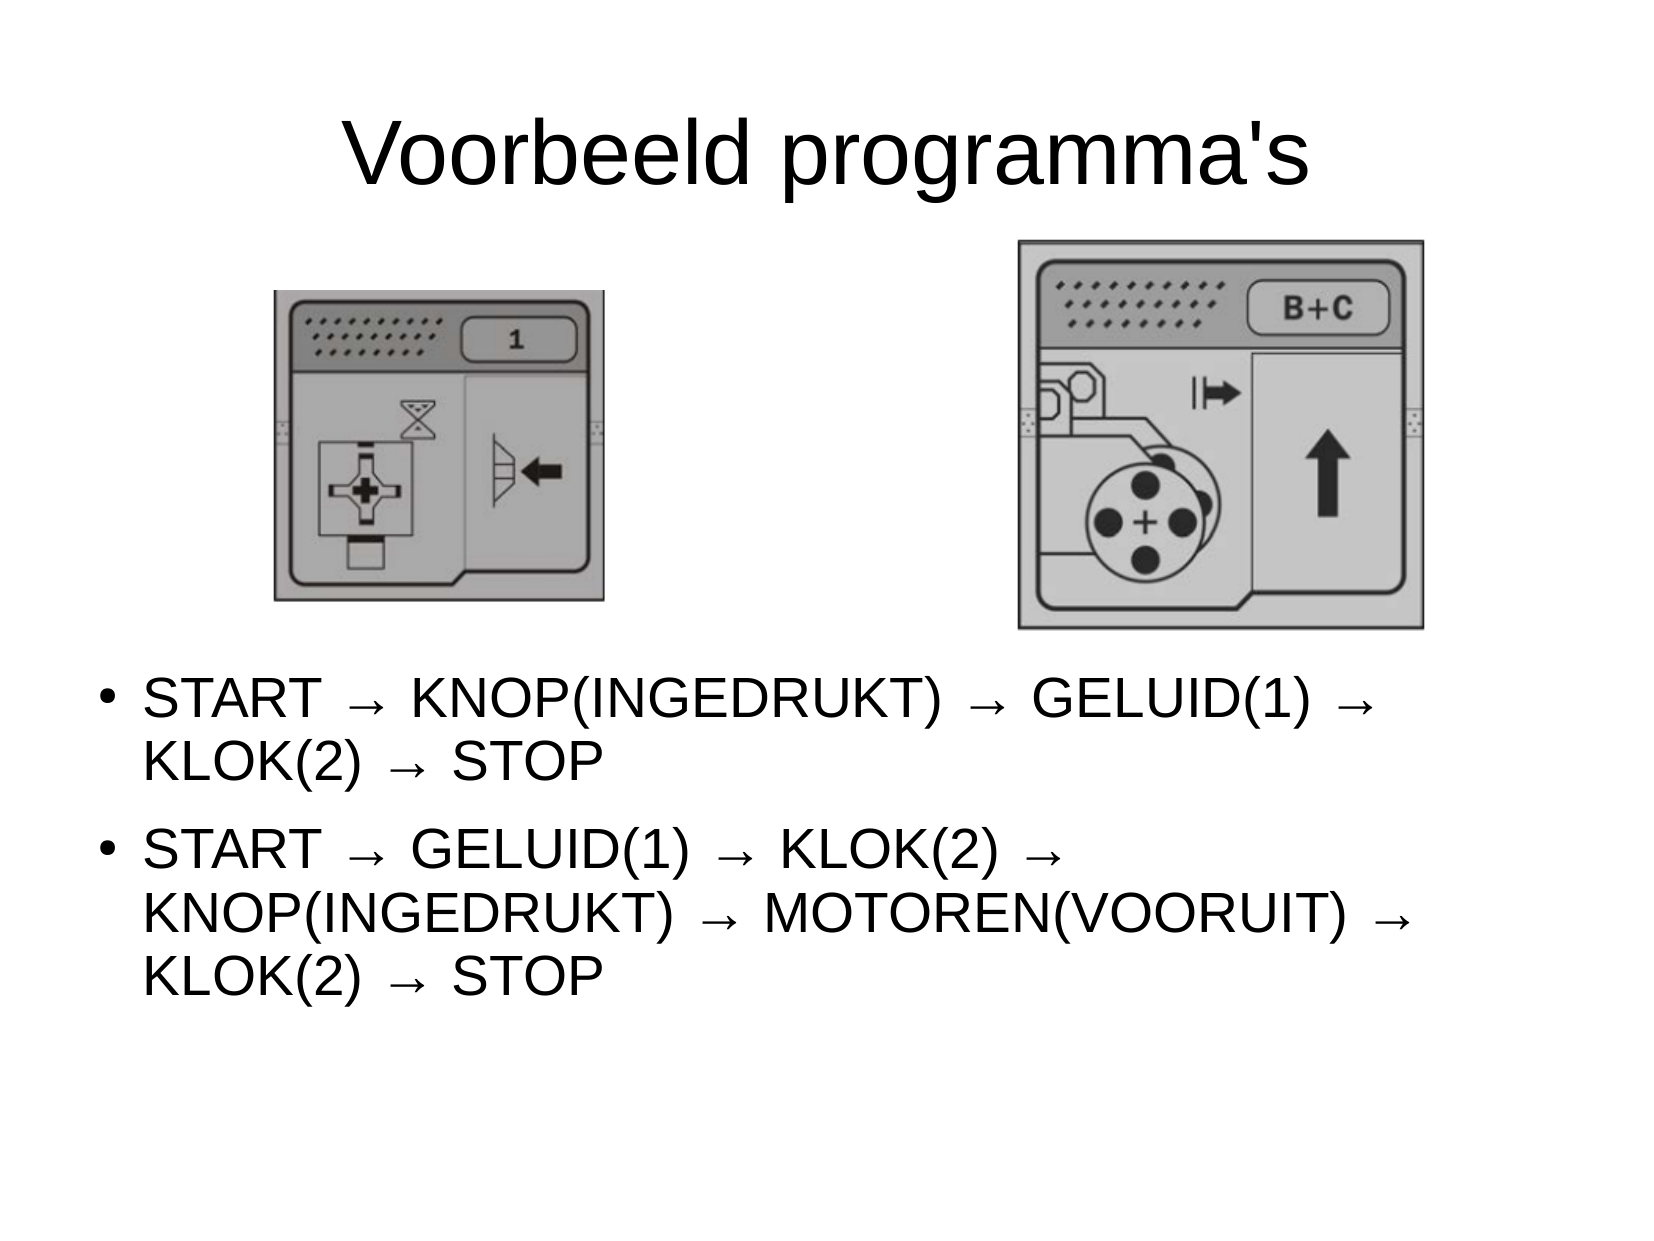

# Voorbeeld programma's
START → KNOP(INGEDRUKT) → GELUID(1) → KLOK(2) → STOP
START → GELUID(1) → KLOK(2) → KNOP(INGEDRUKT) → MOTOREN(VOORUIT) → KLOK(2) → STOP